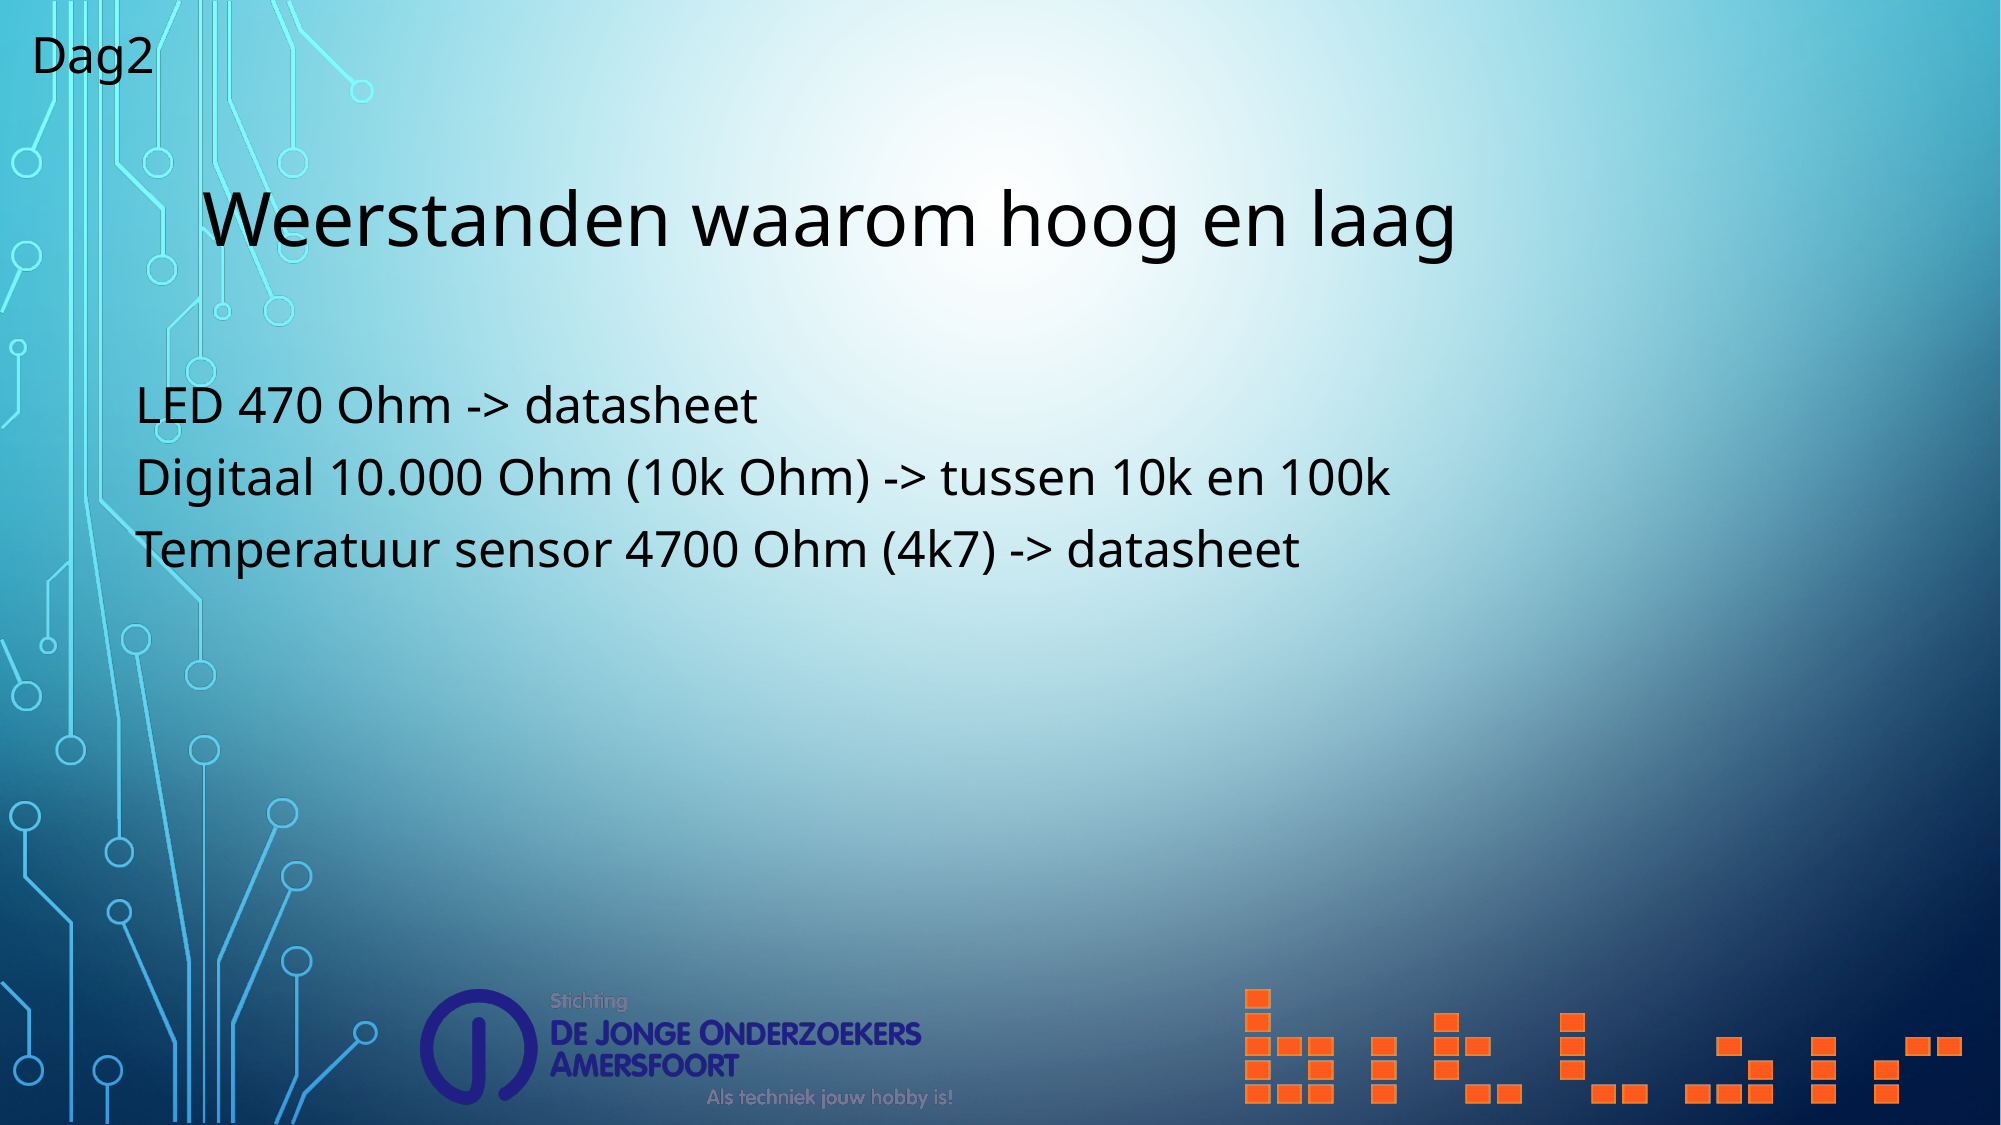

Dag2
# Weerstanden waarom hoog en laag
LED 470 Ohm -> datasheet
Digitaal 10.000 Ohm (10k Ohm) -> tussen 10k en 100k
Temperatuur sensor 4700 Ohm (4k7) -> datasheet